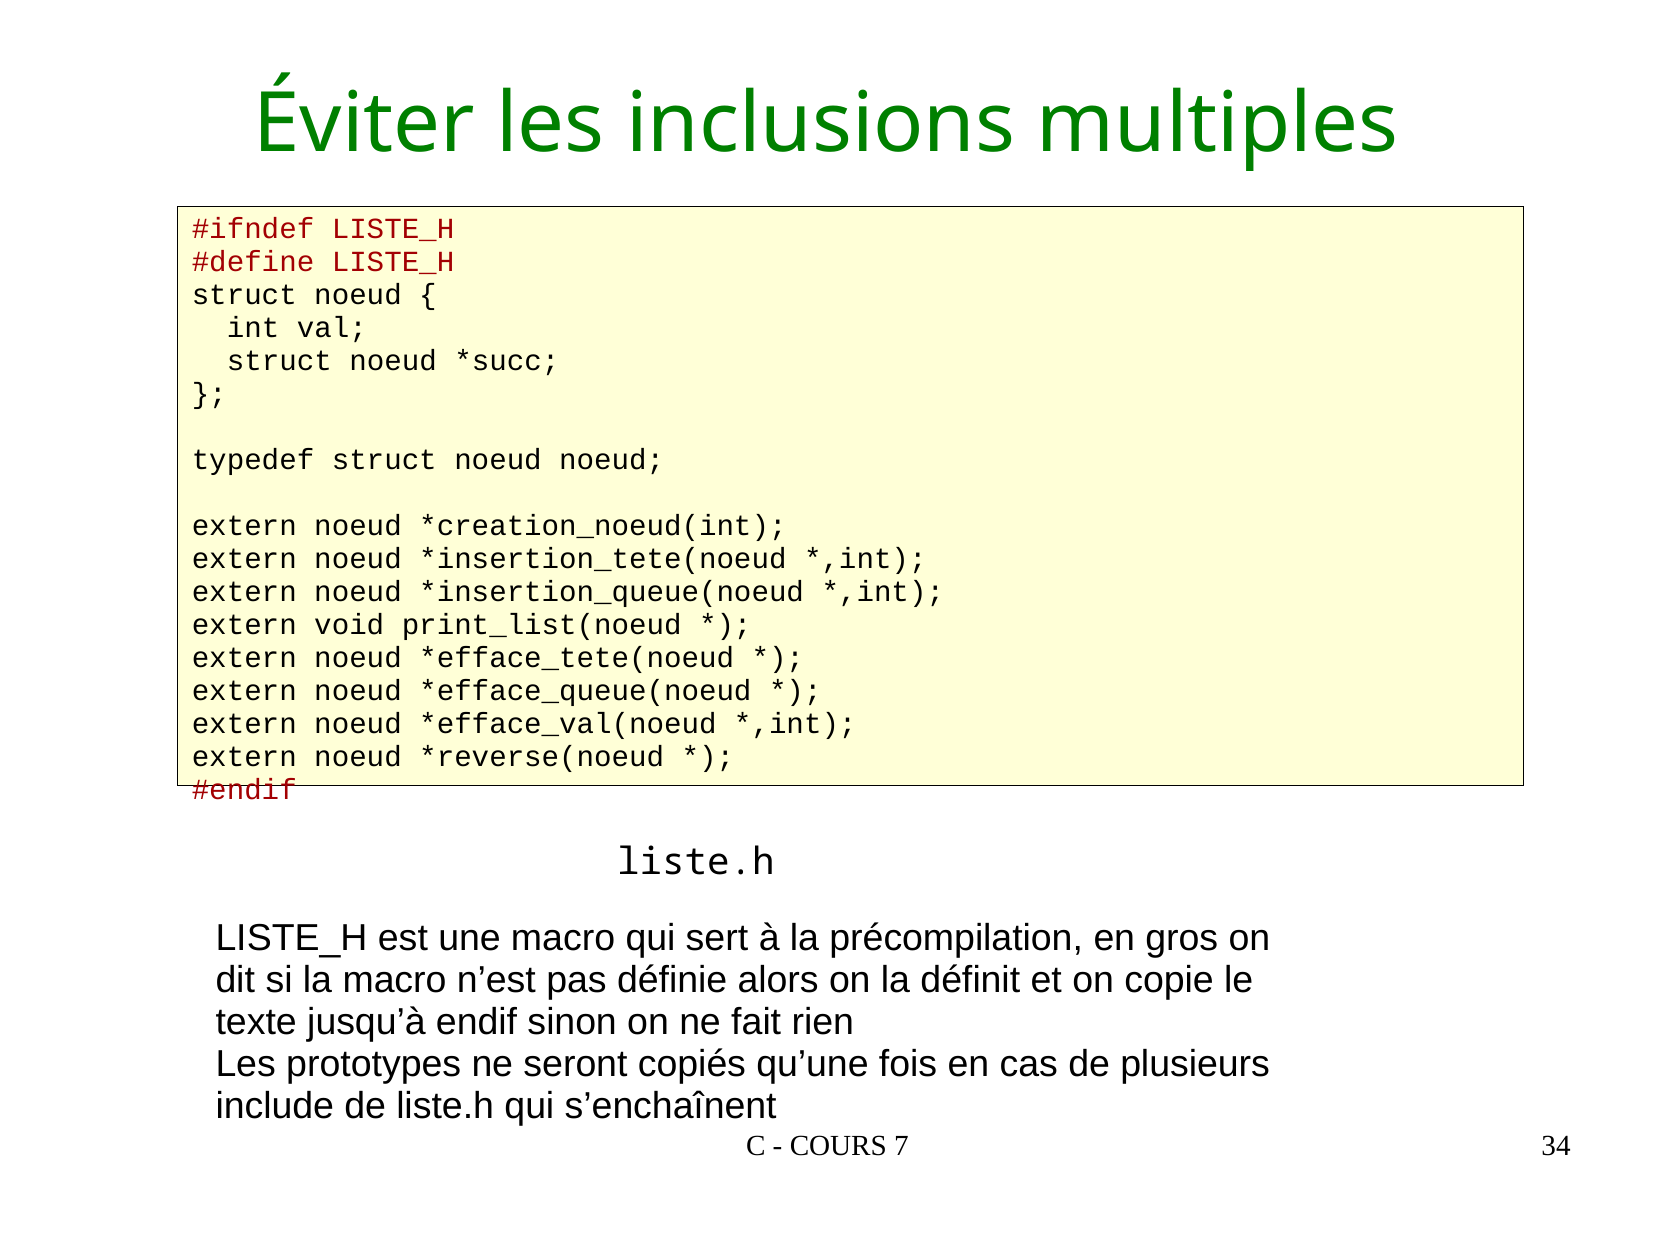

# Éviter les inclusions multiples
#ifndef LISTE_H
#define LISTE_H
struct noeud {
 int val;
 struct noeud *succ;
};
typedef struct noeud noeud;
extern noeud *creation_noeud(int);
extern noeud *insertion_tete(noeud *,int);
extern noeud *insertion_queue(noeud *,int);
extern void print_list(noeud *);
extern noeud *efface_tete(noeud *);
extern noeud *efface_queue(noeud *);
extern noeud *efface_val(noeud *,int);
extern noeud *reverse(noeud *);
#endif
liste.h
LISTE_H est une macro qui sert à la précompilation, en gros on dit si la macro n’est pas définie alors on la définit et on copie le texte jusqu’à endif sinon on ne fait rien
Les prototypes ne seront copiés qu’une fois en cas de plusieurs include de liste.h qui s’enchaînent
C - COURS 7
34